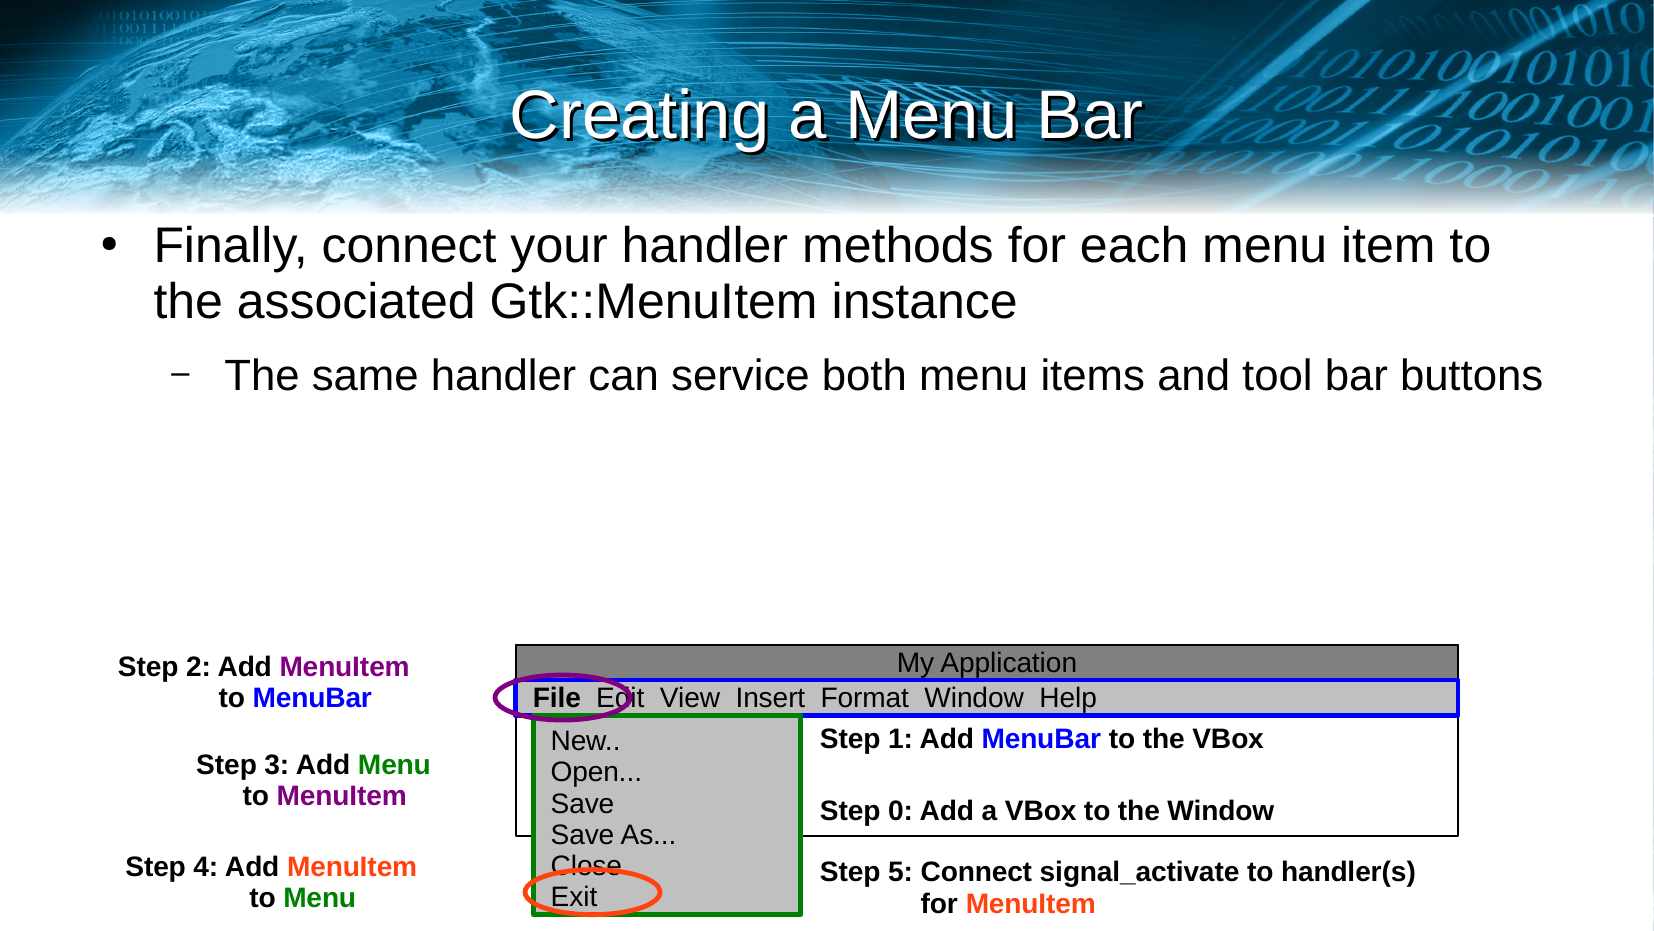

# Creating a Menu Bar
Finally, connect your handler methods for each menu item to the associated Gtk::MenuItem instance
The same handler can service both menu items and tool bar buttons
Step 2: Add MenuItem
 to MenuBar
My Application
File Edit View Insert Format Window Help
New..
Open...
Save
Save As...
Close
Exit
Step 1: Add MenuBar to the VBox
Step 3: Add Menu
 to MenuItem
Step 0: Add a VBox to the Window
Step 4: Add MenuItem
 to Menu
Step 5: Connect signal_activate to handler(s)
 for MenuItem